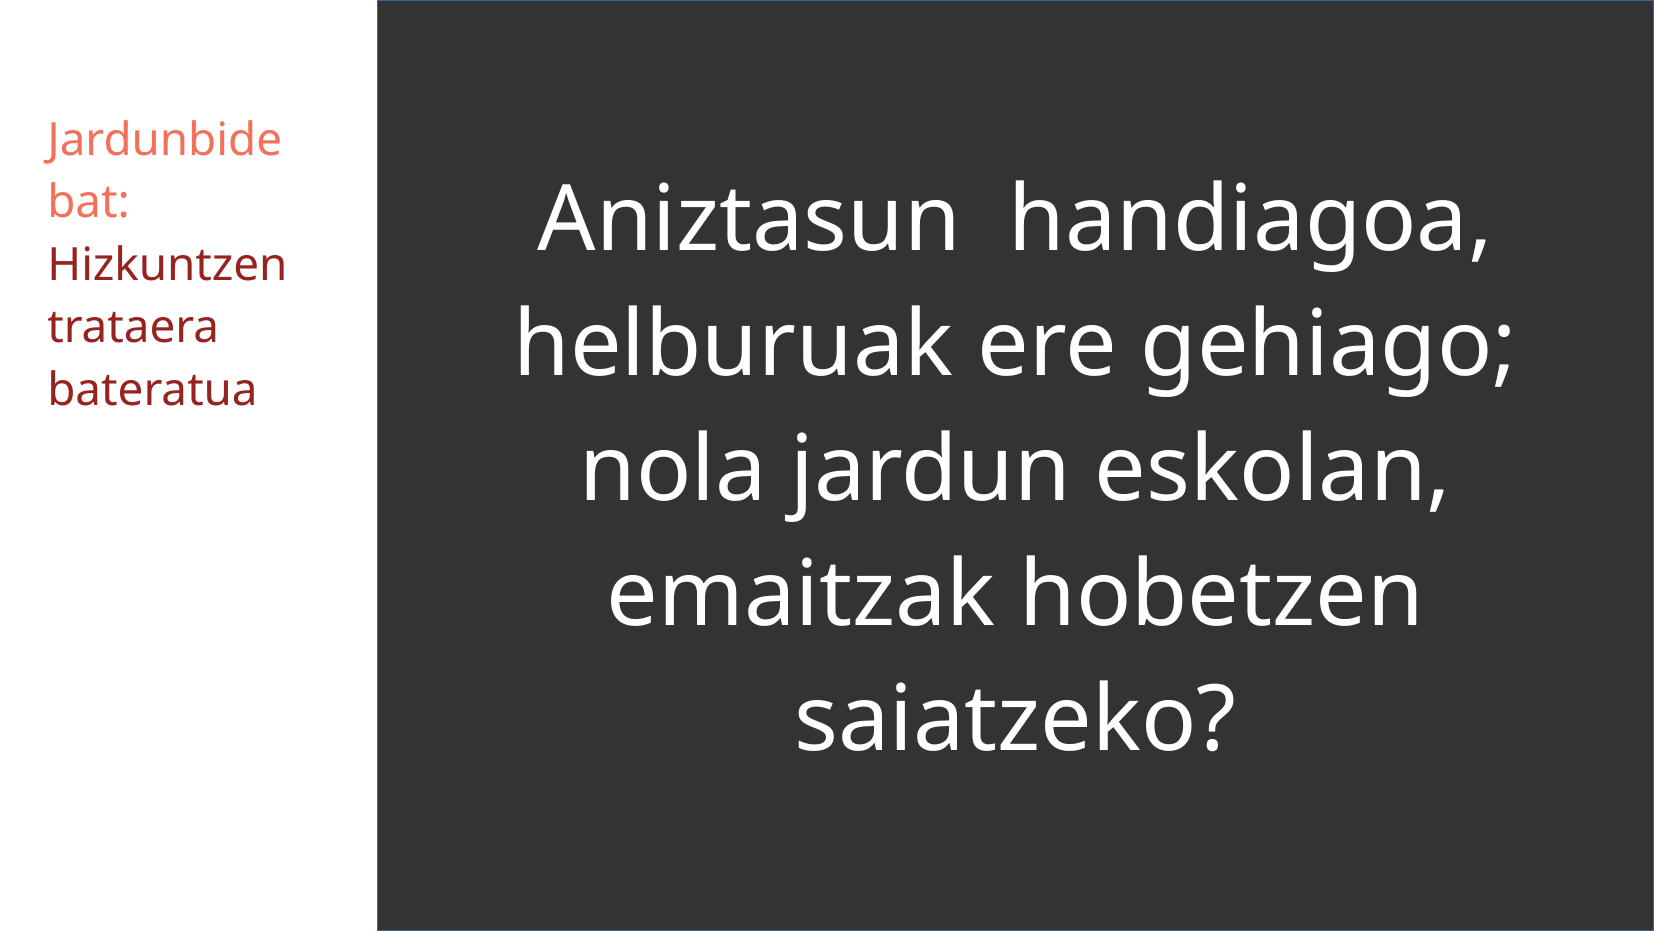

# Aniztasun handiagoa, helburuak ere gehiago; nola jardun eskolan, emaitzak hobetzen saiatzeko?
Jardunbide bat: Hizkuntzen trataera bateratua